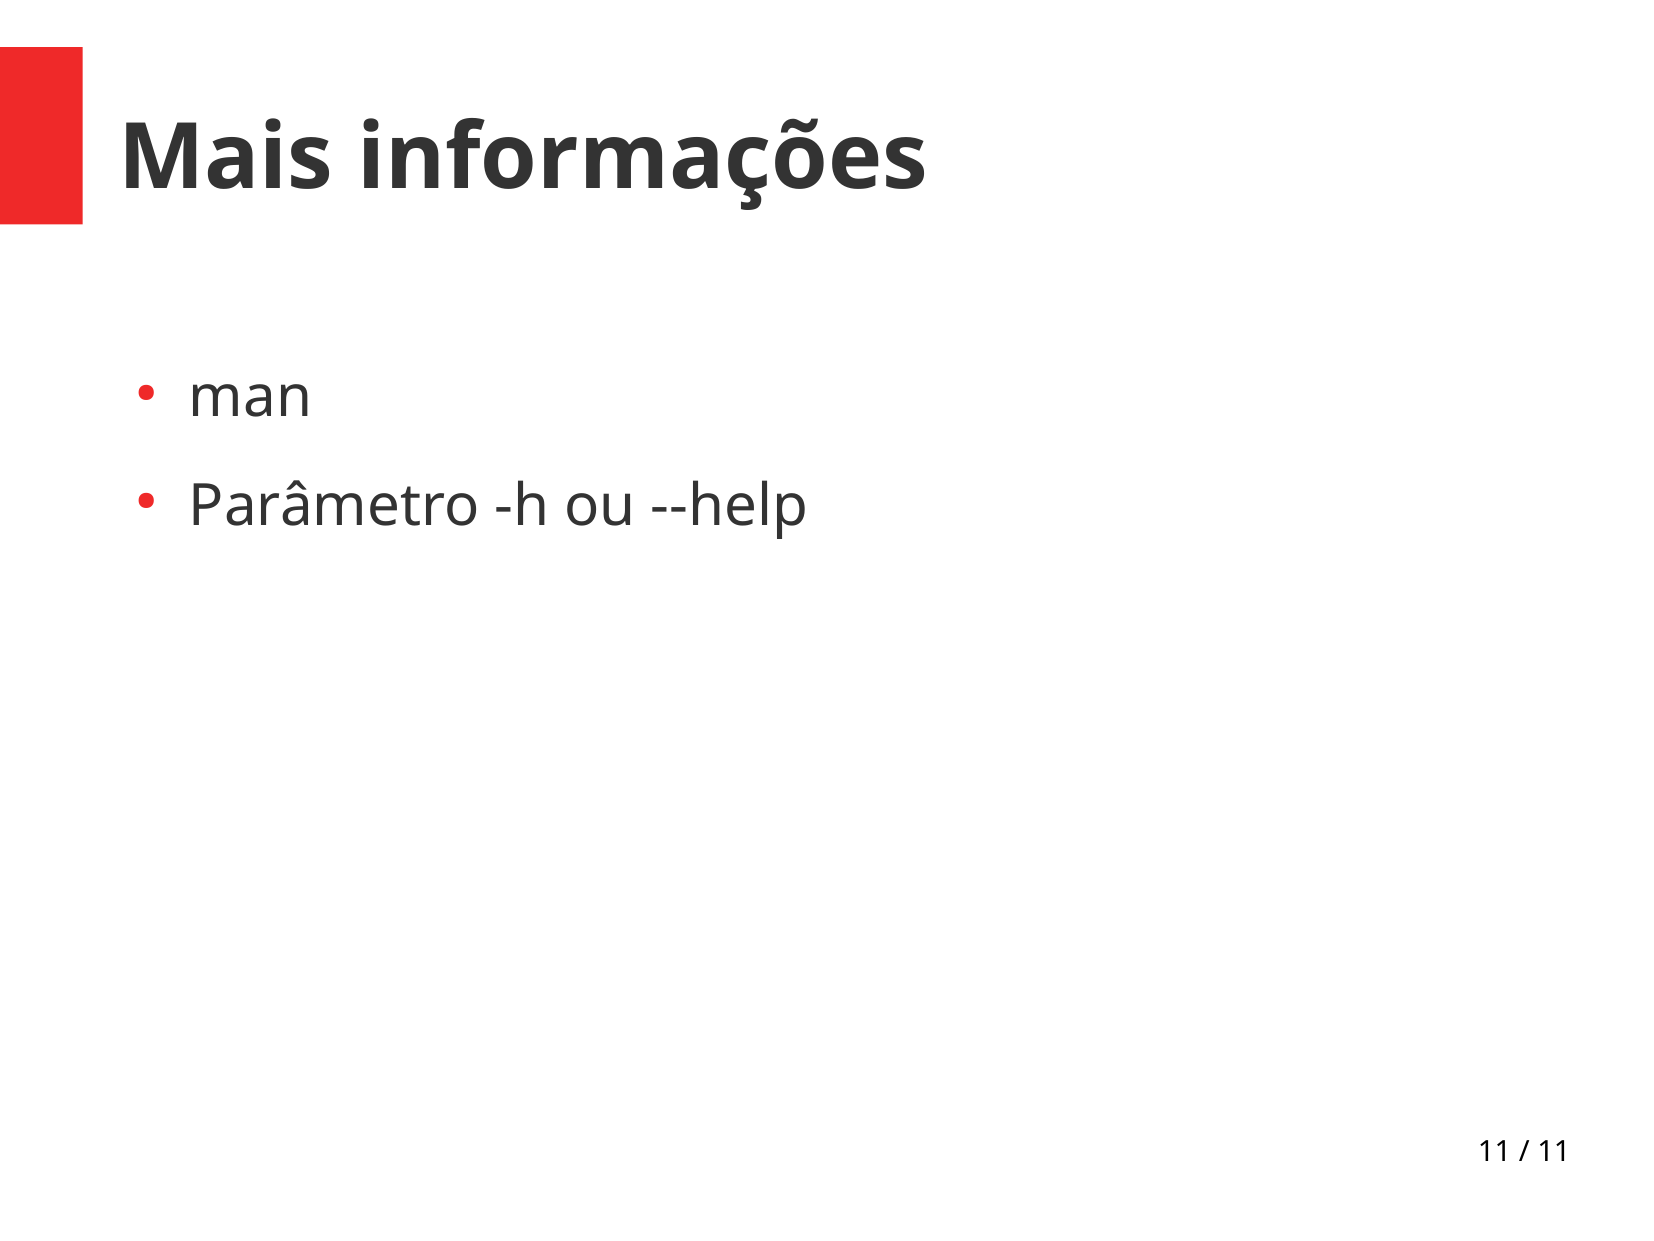

# Mais informações
man
Parâmetro -h ou --help
11